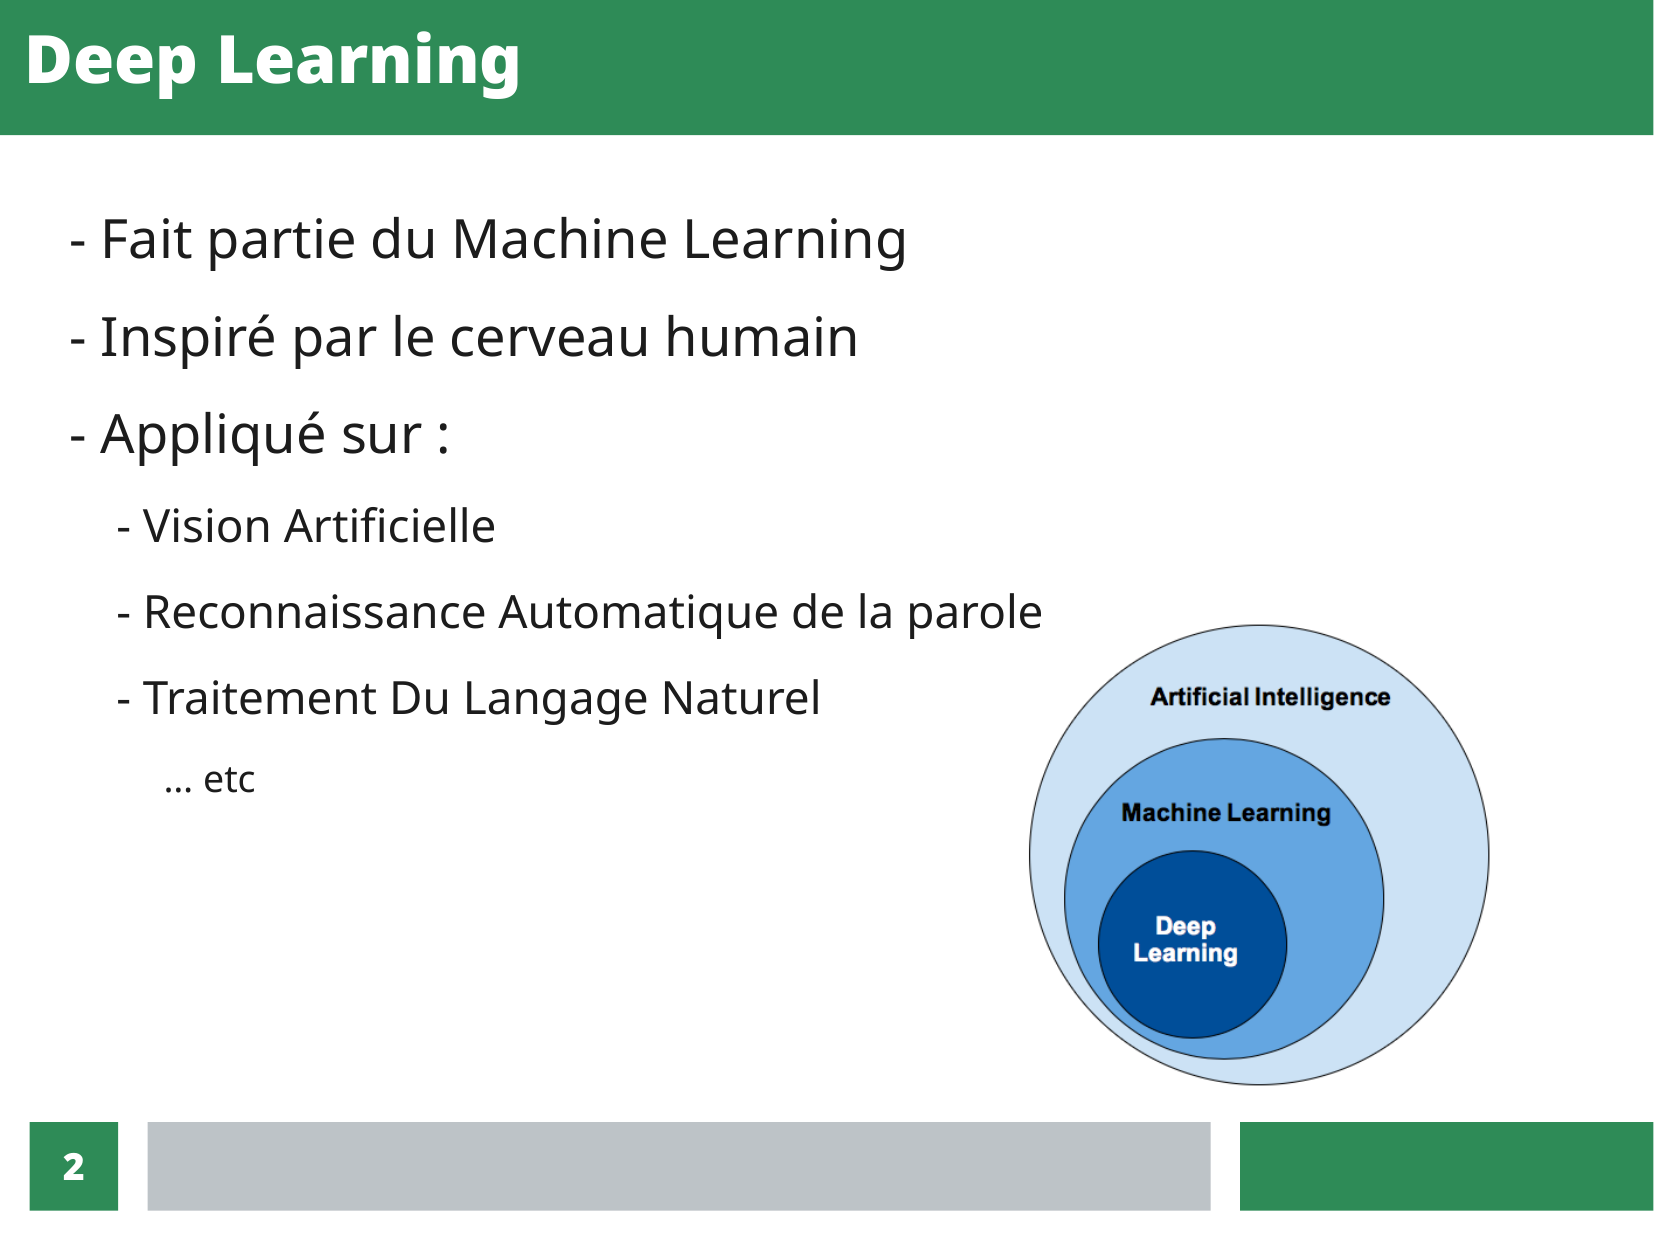

# Deep Learning
- Fait partie du Machine Learning
- Inspiré par le cerveau humain
- Appliqué sur :
- Vision Artificielle
- Reconnaissance Automatique de la parole
- Traitement Du Langage Naturel
… etc
2